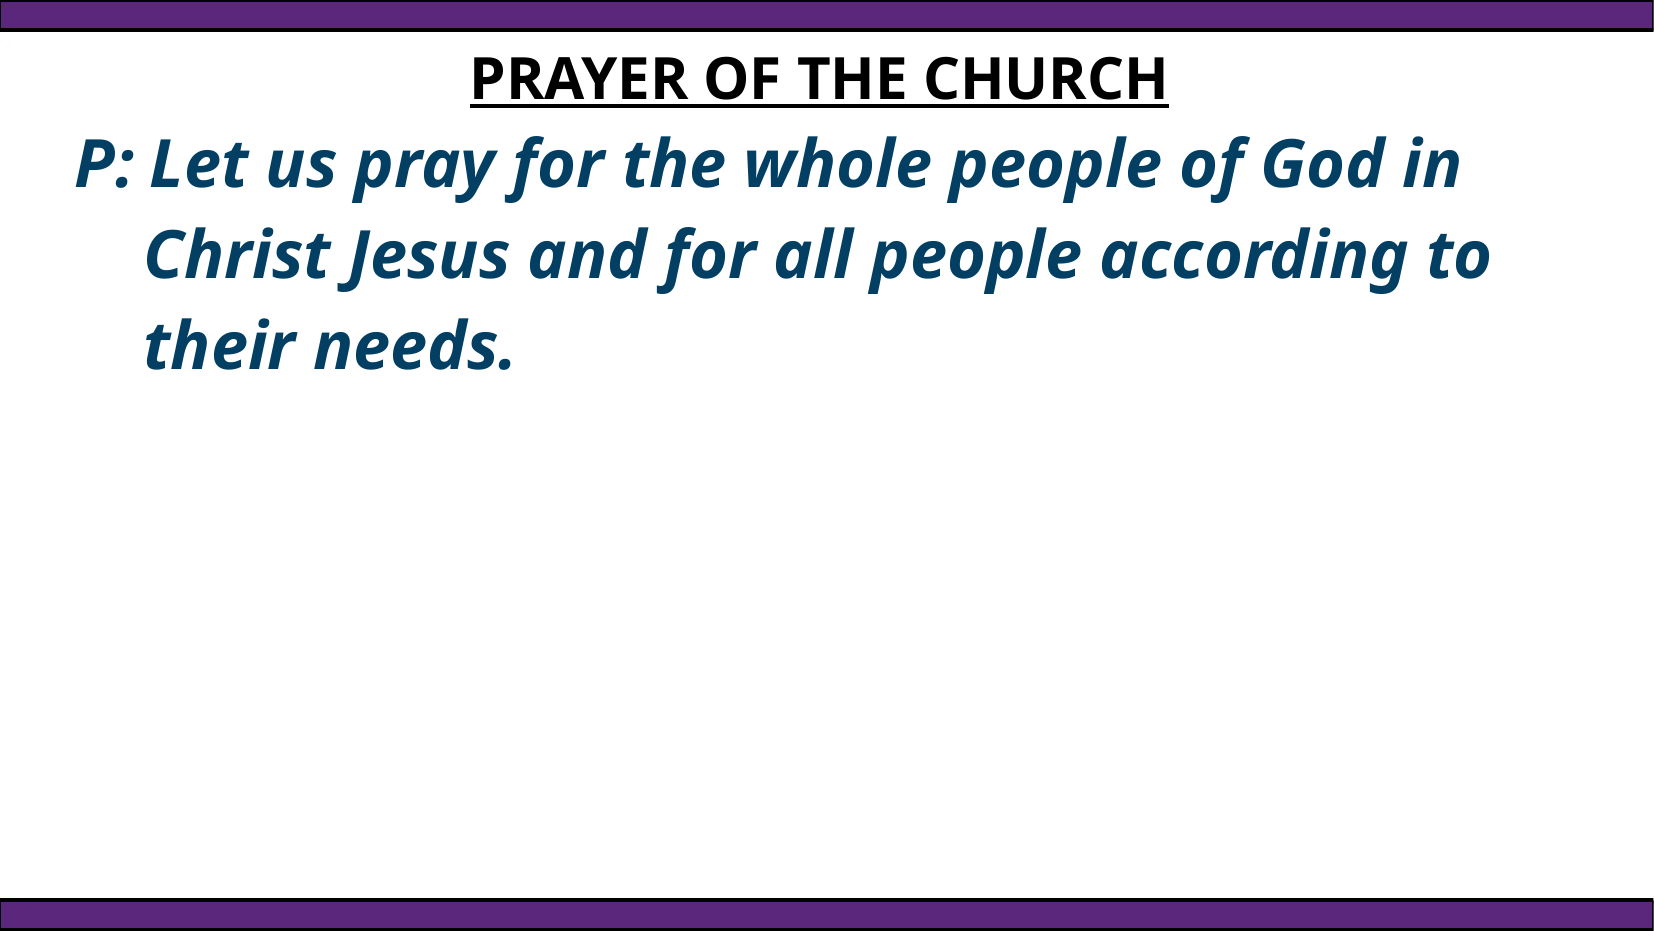

PRAYER OF THE CHURCH
P:	Let us pray for the whole people of God in
 Christ Jesus and for all people according to
 their needs.